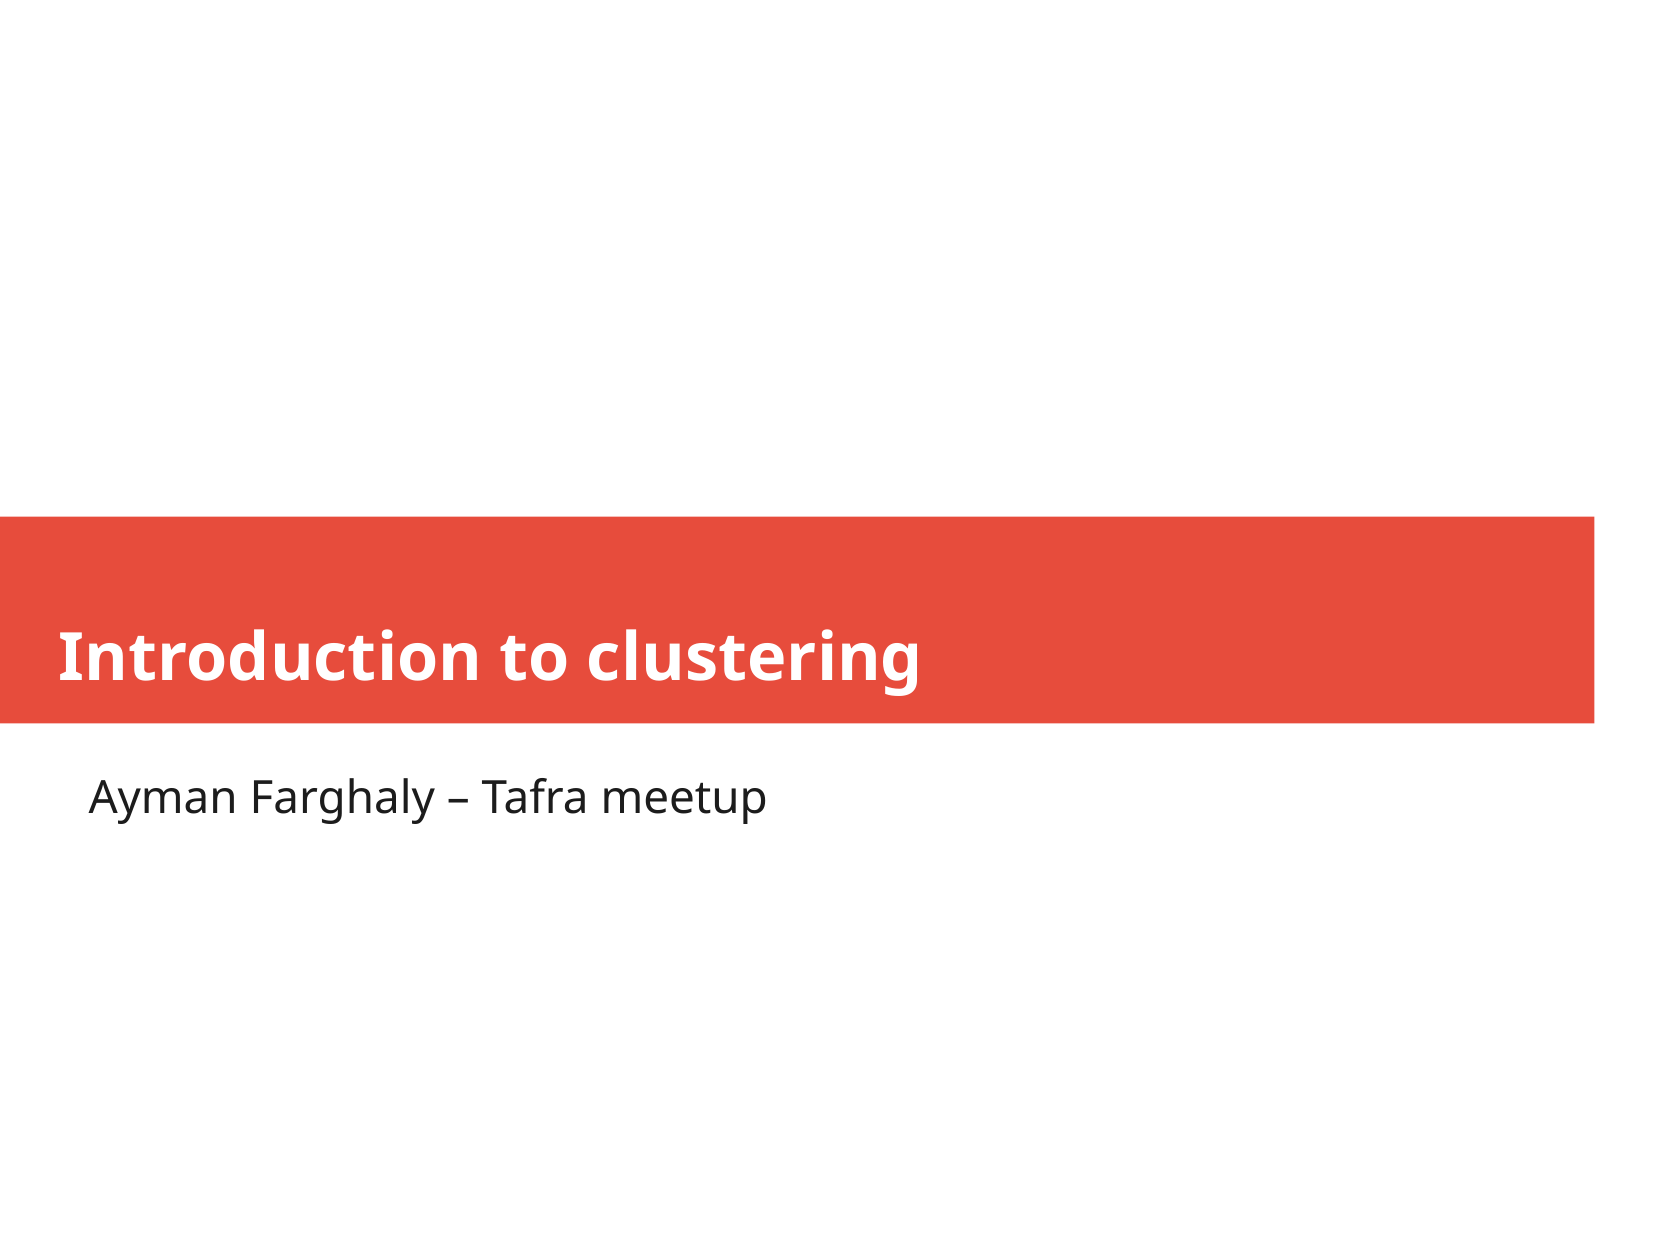

Introduction to clustering
Ayman Farghaly – Tafra meetup